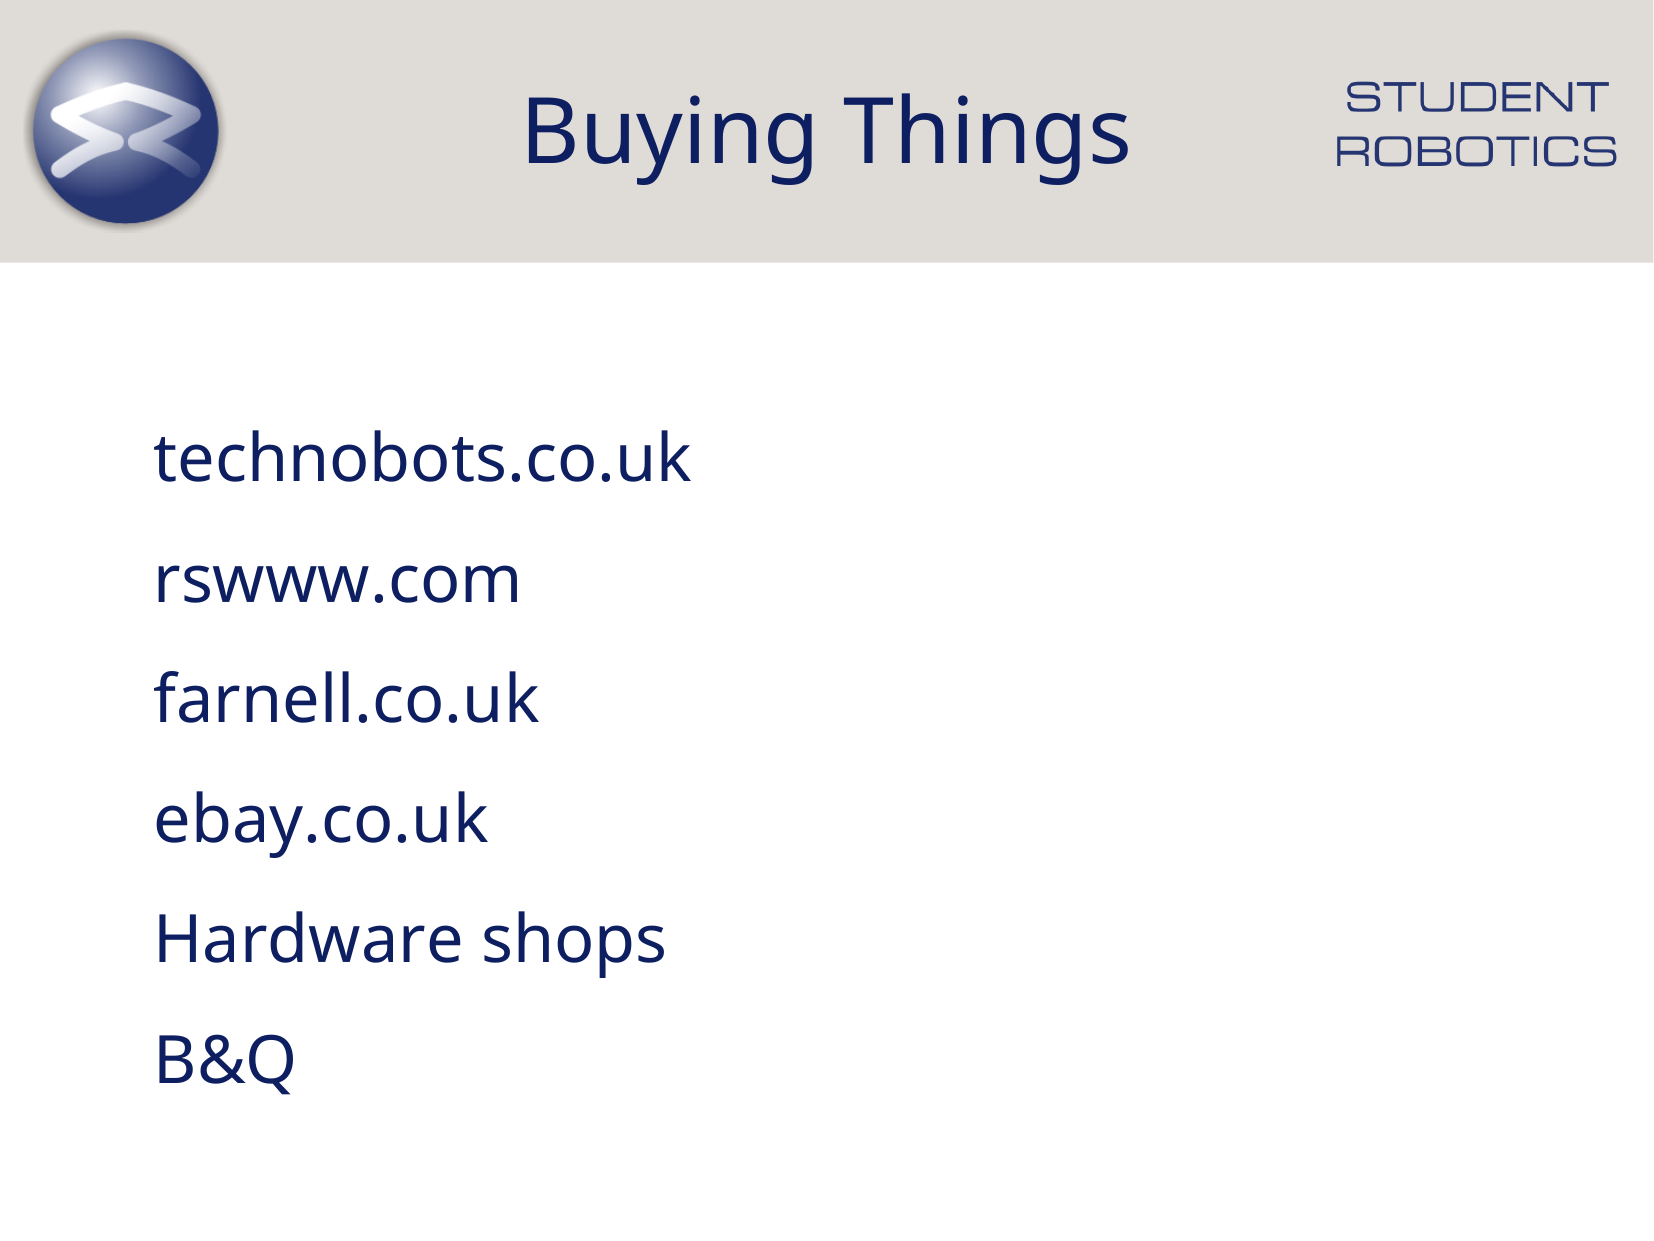

# Buying Things
technobots.co.uk
rswww.com
farnell.co.uk
ebay.co.uk
Hardware shops
B&Q